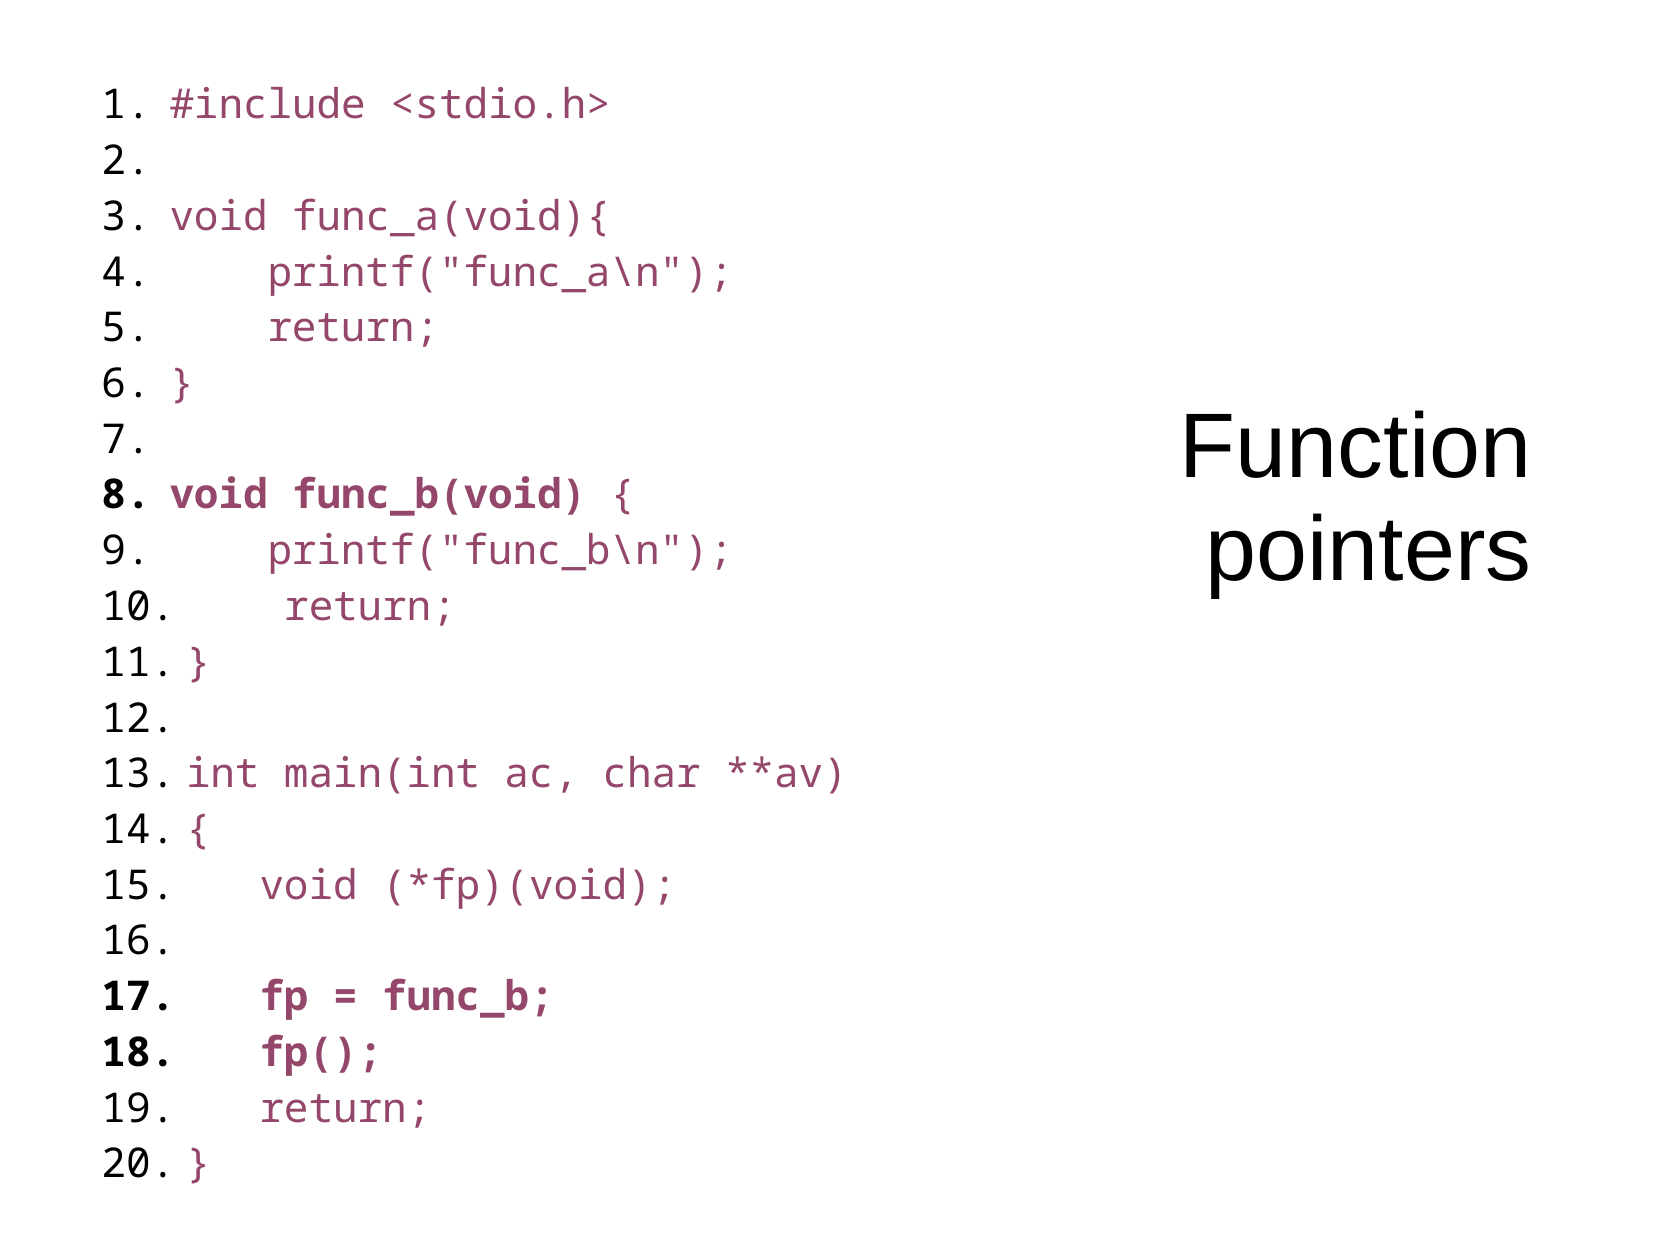

#include <stdio.h>
 void func_a(void){
 printf("func_a\n");
 return;
 }
 void func_b(void) {
 printf("func_b\n");
 return;
 }
 int main(int ac, char **av)
 {
 void (*fp)(void);
 fp = func_b;
 fp();
 return;
 }
# Function pointers